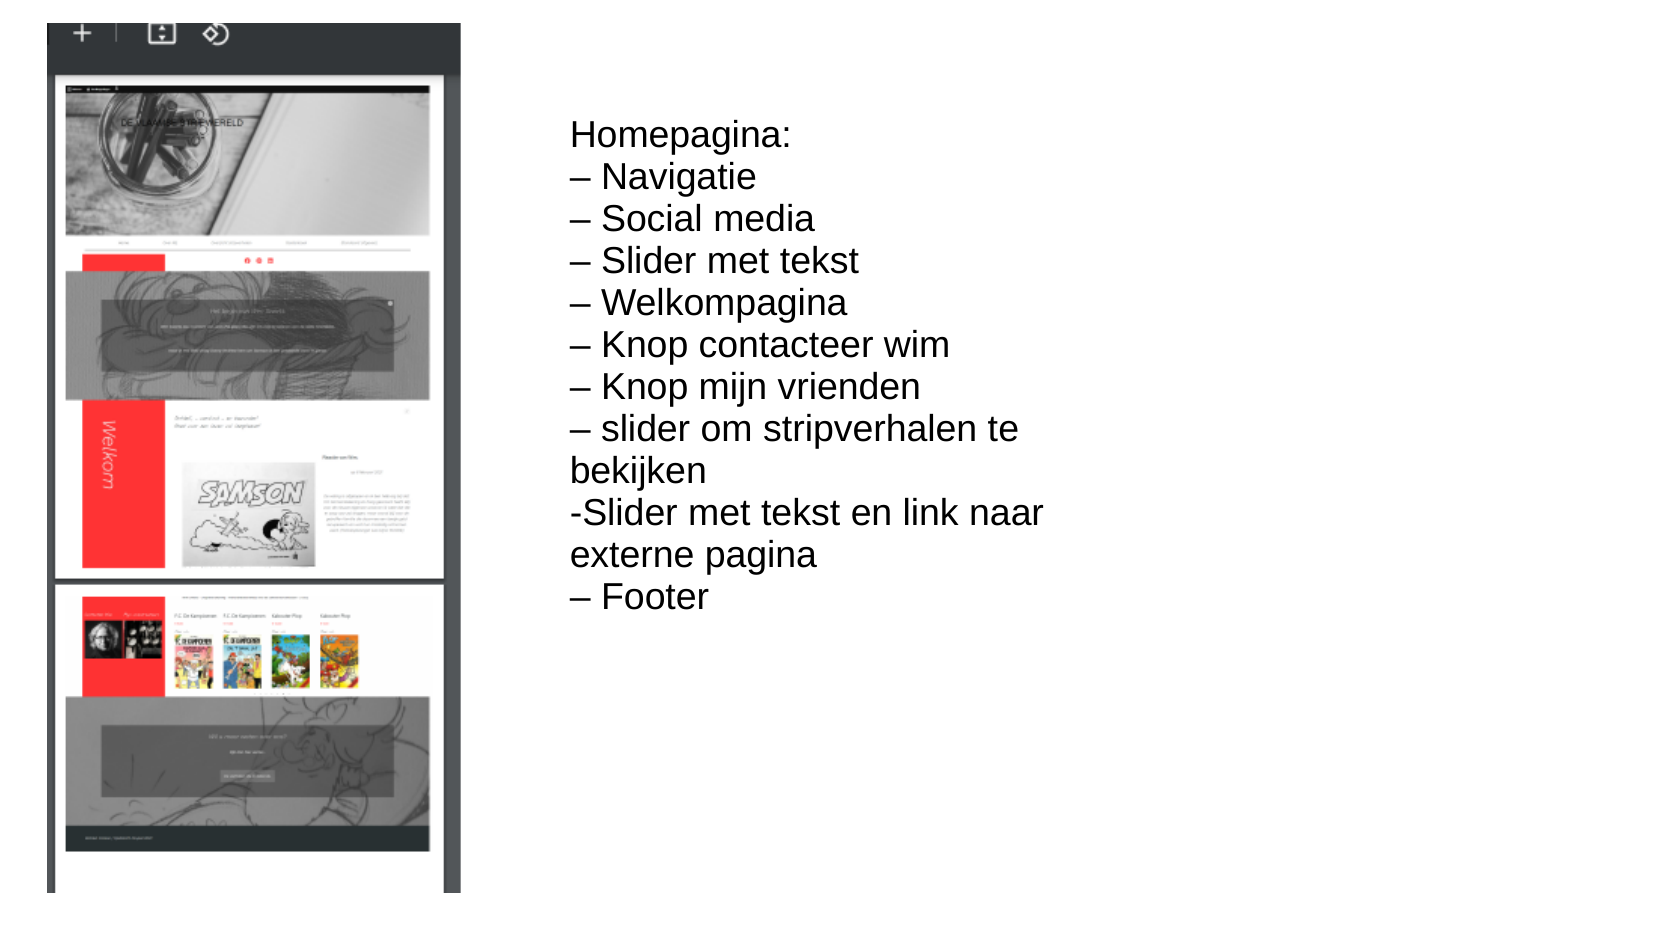

Homepagina:
– Navigatie
– Social media
– Slider met tekst
– Welkompagina
– Knop contacteer wim
– Knop mijn vrienden
– slider om stripverhalen te bekijken
-Slider met tekst en link naar externe pagina
– Footer